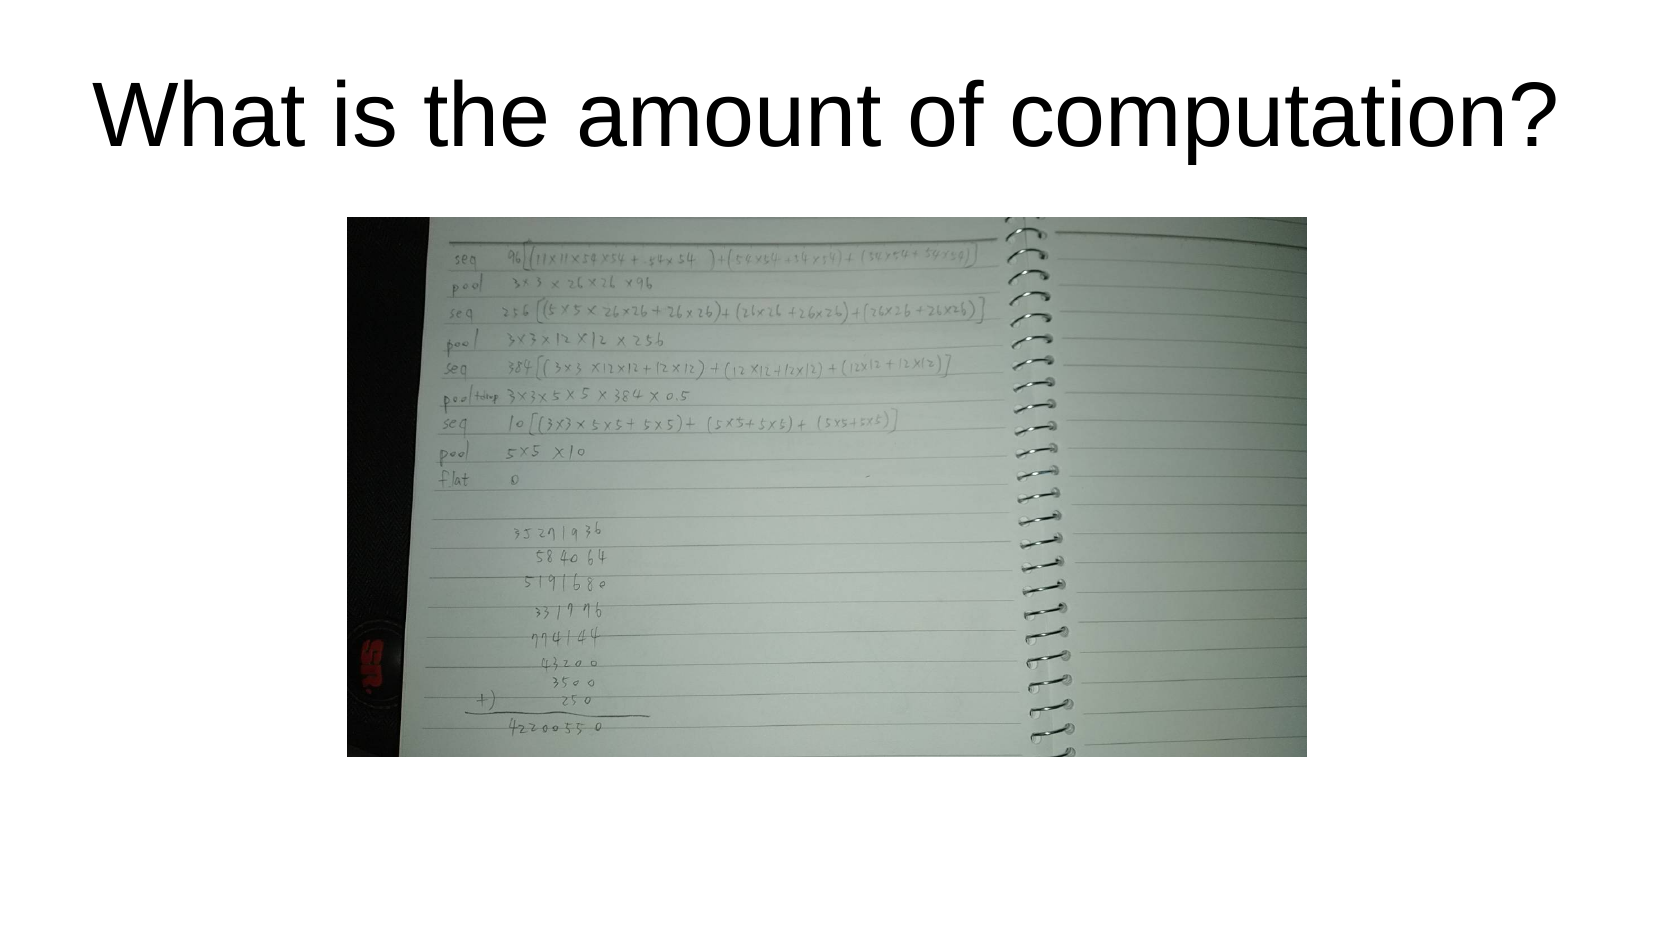

# What is the amount of computation?